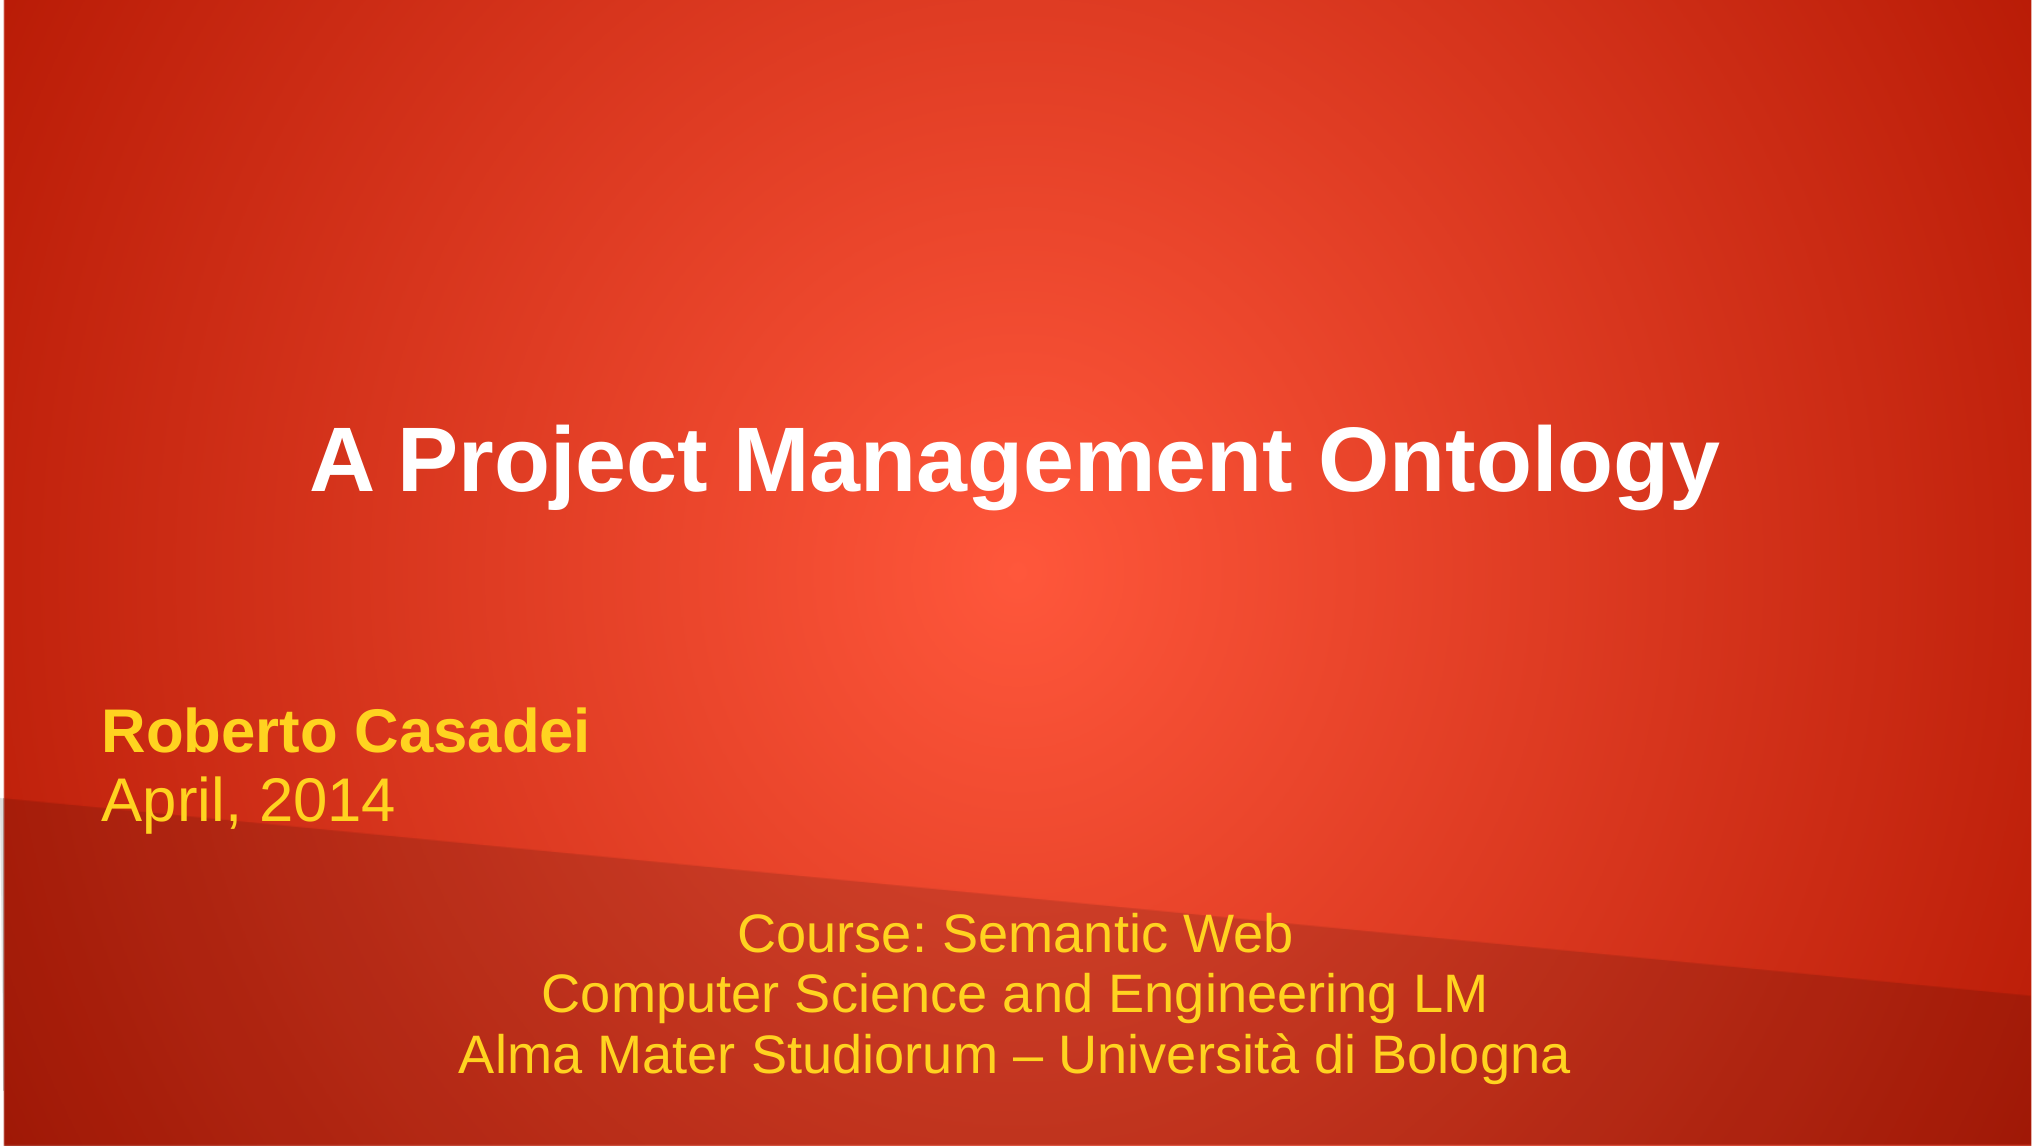

# A Project Management Ontology
Roberto Casadei
April, 2014
Course: Semantic Web
Computer Science and Engineering LM
Alma Mater Studiorum – Università di Bologna